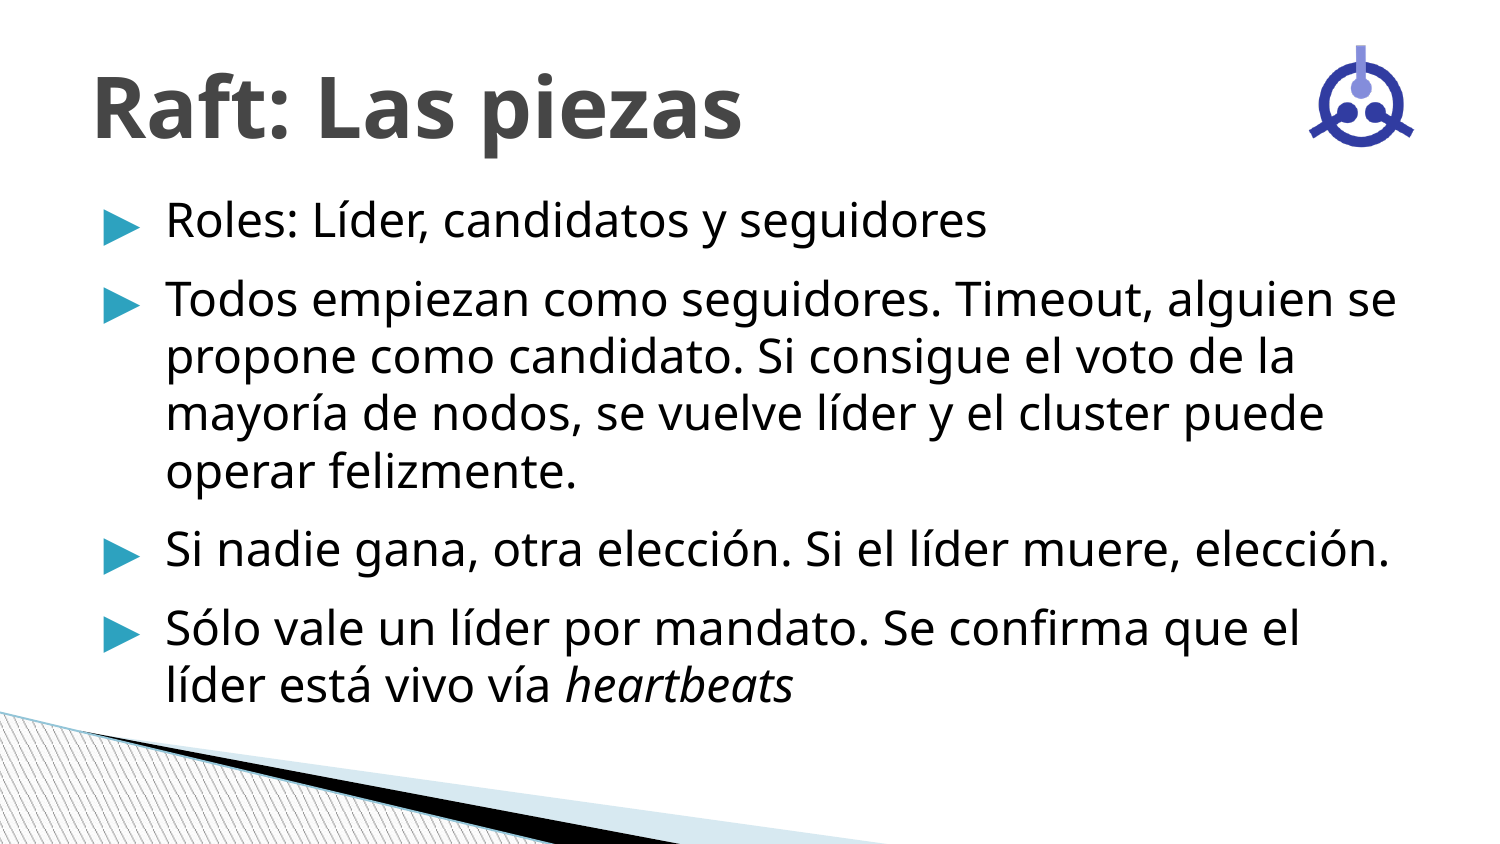

Raft: Las piezas
# Roles: Líder, candidatos y seguidores
Todos empiezan como seguidores. Timeout, alguien se propone como candidato. Si consigue el voto de la mayoría de nodos, se vuelve líder y el cluster puede operar felizmente.
Si nadie gana, otra elección. Si el líder muere, elección.
Sólo vale un líder por mandato. Se confirma que el líder está vivo vía heartbeats